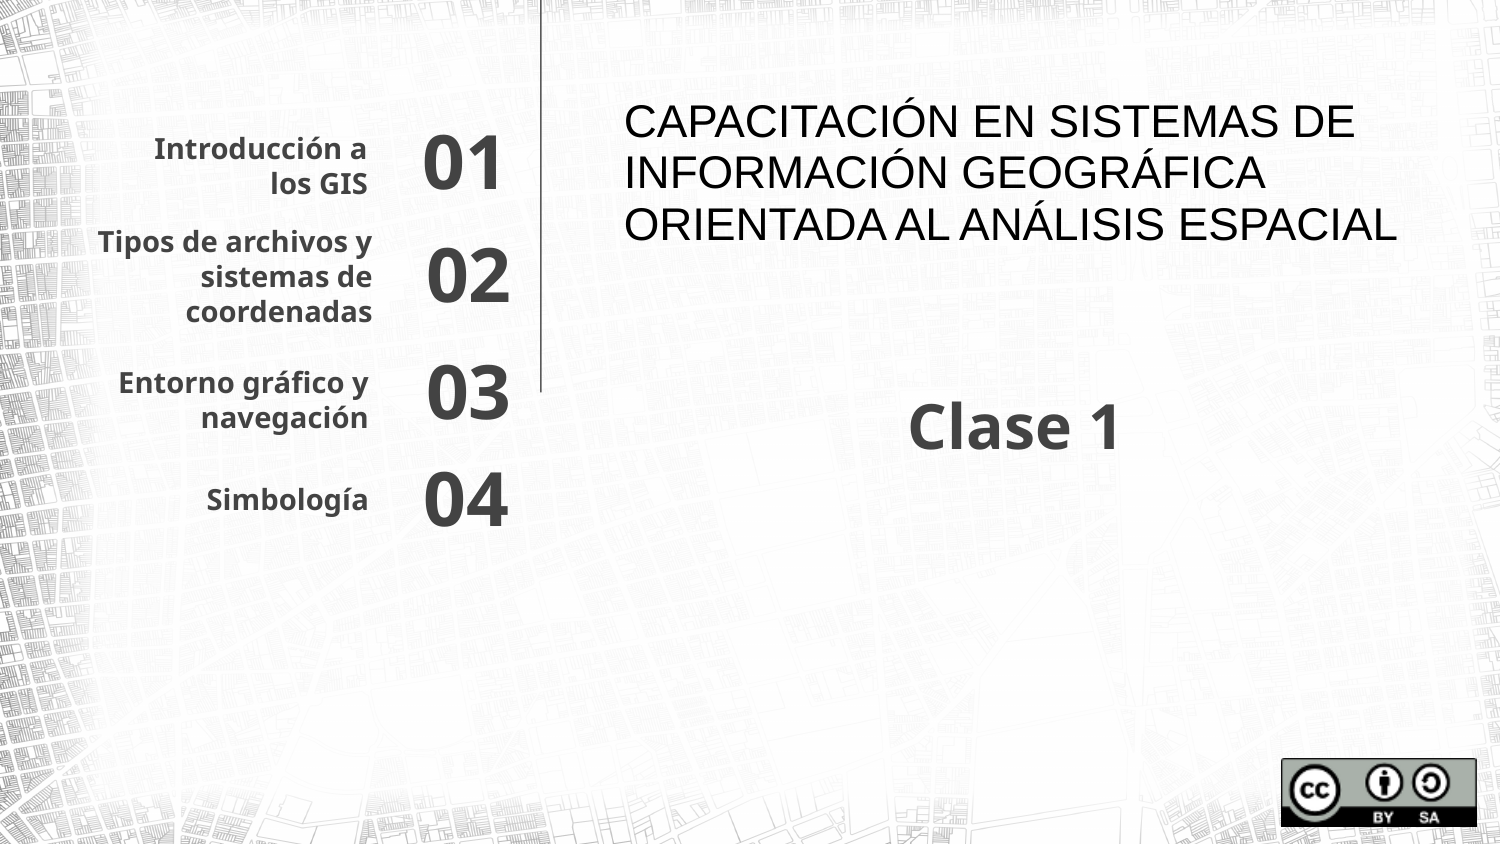

CAPACITACIÓN EN SISTEMAS DE INFORMACIÓN GEOGRÁFICA ORIENTADA AL ANÁLISIS ESPACIAL
01
Introducción a los GIS
02
Tipos de archivos y sistemas de coordenadas
03
Clase 1
Entorno gráfico y navegación
Simbología
04